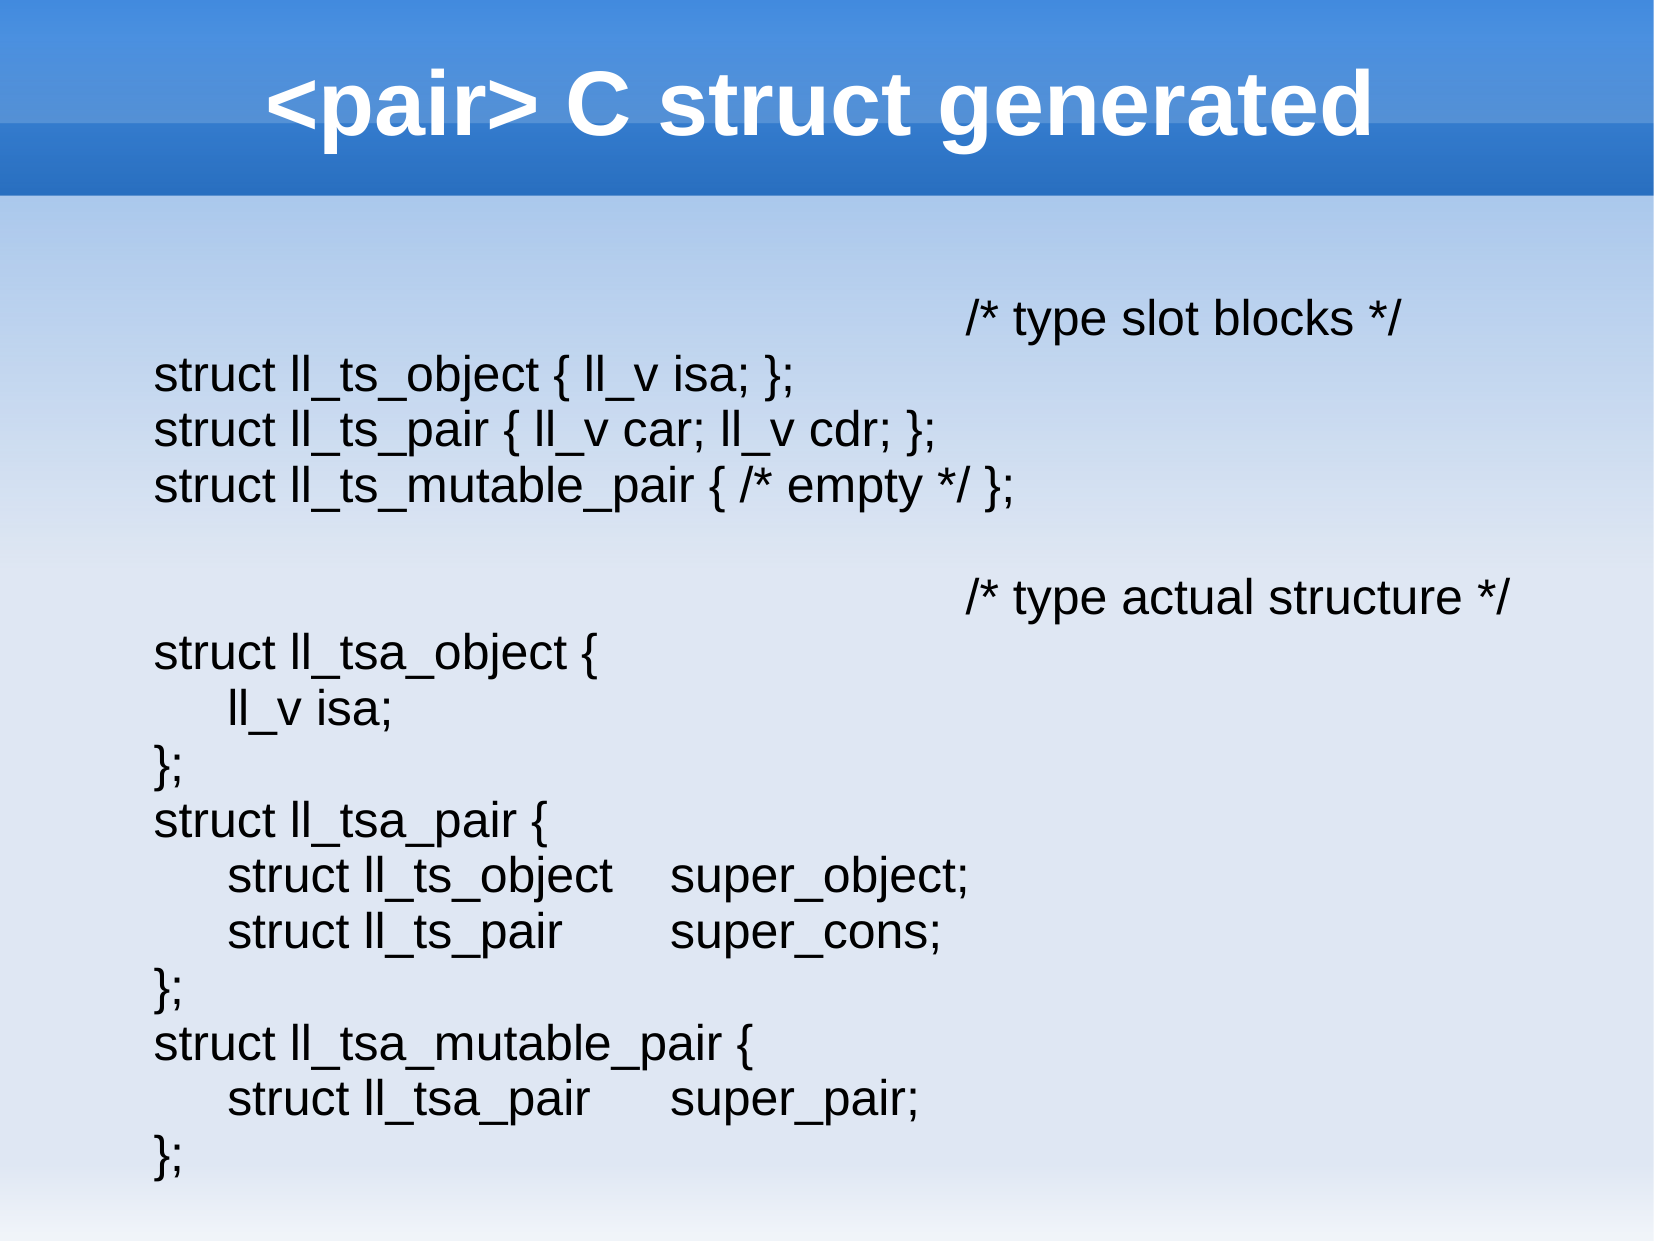

# <pair> C struct generated
 											/* type slot blocks */
struct ll_ts_object { ll_v isa; };
struct ll_ts_pair { ll_v car; ll_v cdr; };
struct ll_ts_mutable_pair { /* empty */ };
											/* type actual structure */
struct ll_tsa_object {
	ll_v isa;
};
struct ll_tsa_pair {
	struct ll_ts_object	super_object;
	struct ll_ts_pair		super_cons;
};
struct ll_tsa_mutable_pair {
	struct ll_tsa_pair		super_pair;
};